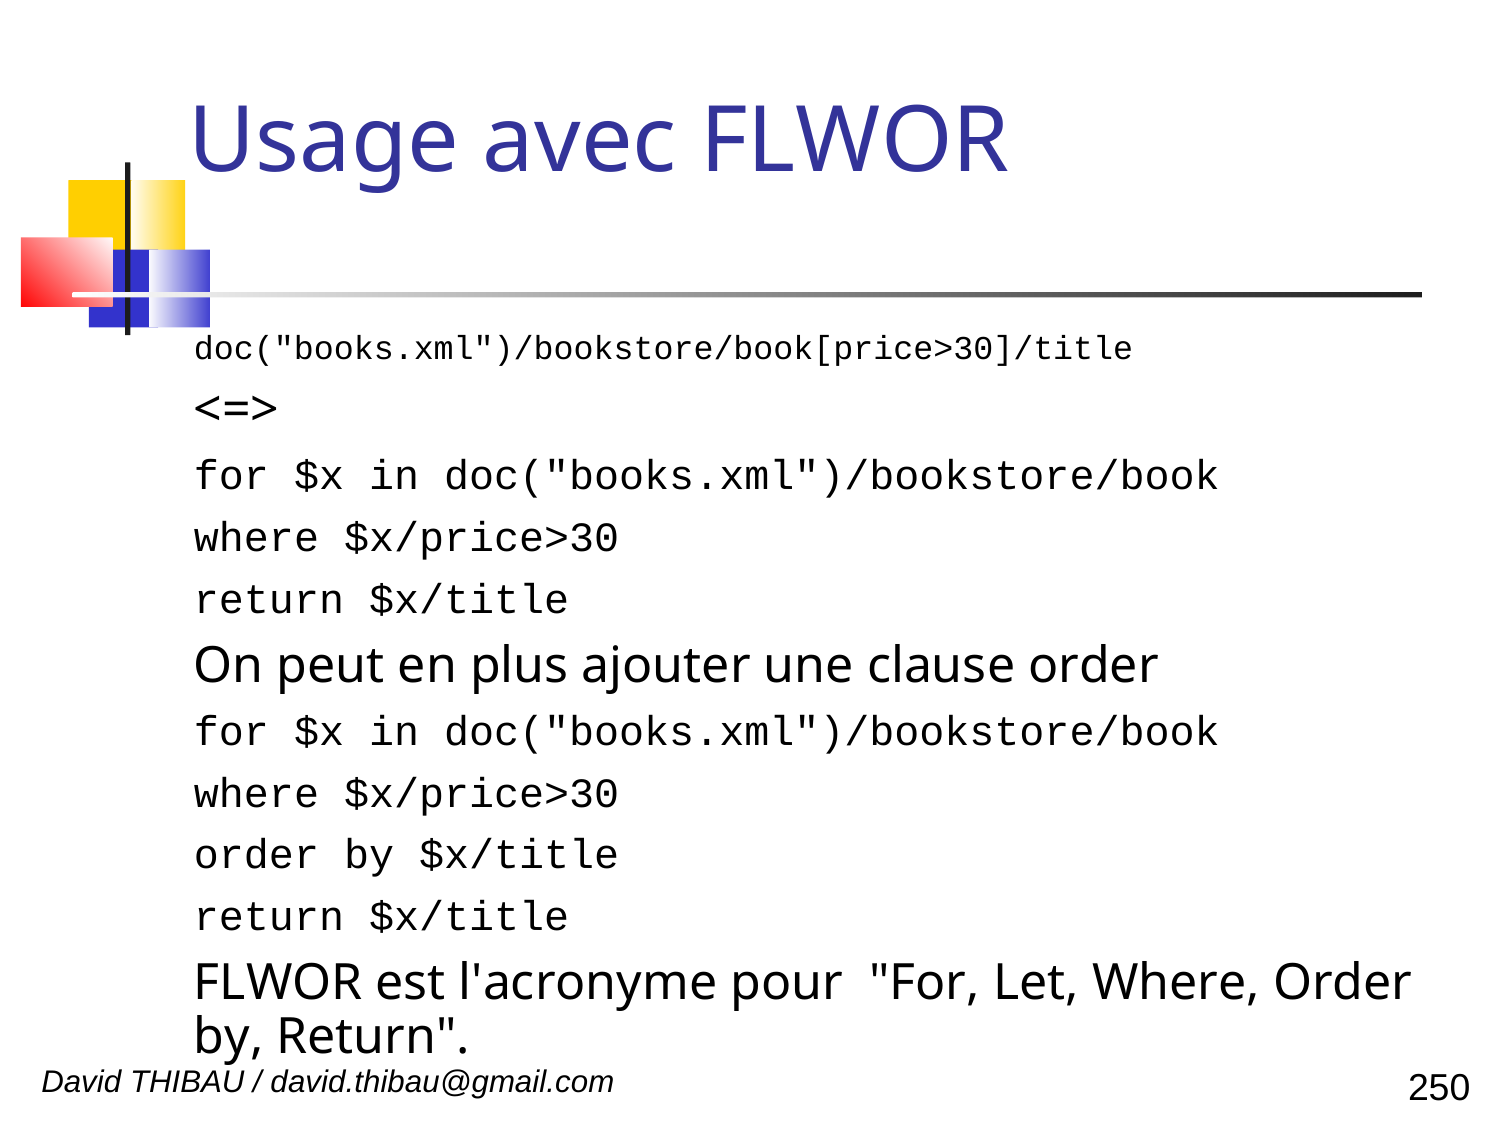

# Usage avec FLWOR
doc("books.xml")/bookstore/book[price>30]/title
<=>
for $x in doc("books.xml")/bookstore/book
where $x/price>30
return $x/title
On peut en plus ajouter une clause order
for $x in doc("books.xml")/bookstore/book
where $x/price>30
order by $x/title
return $x/title
FLWOR est l'acronyme pour "For, Let, Where, Order by, Return".